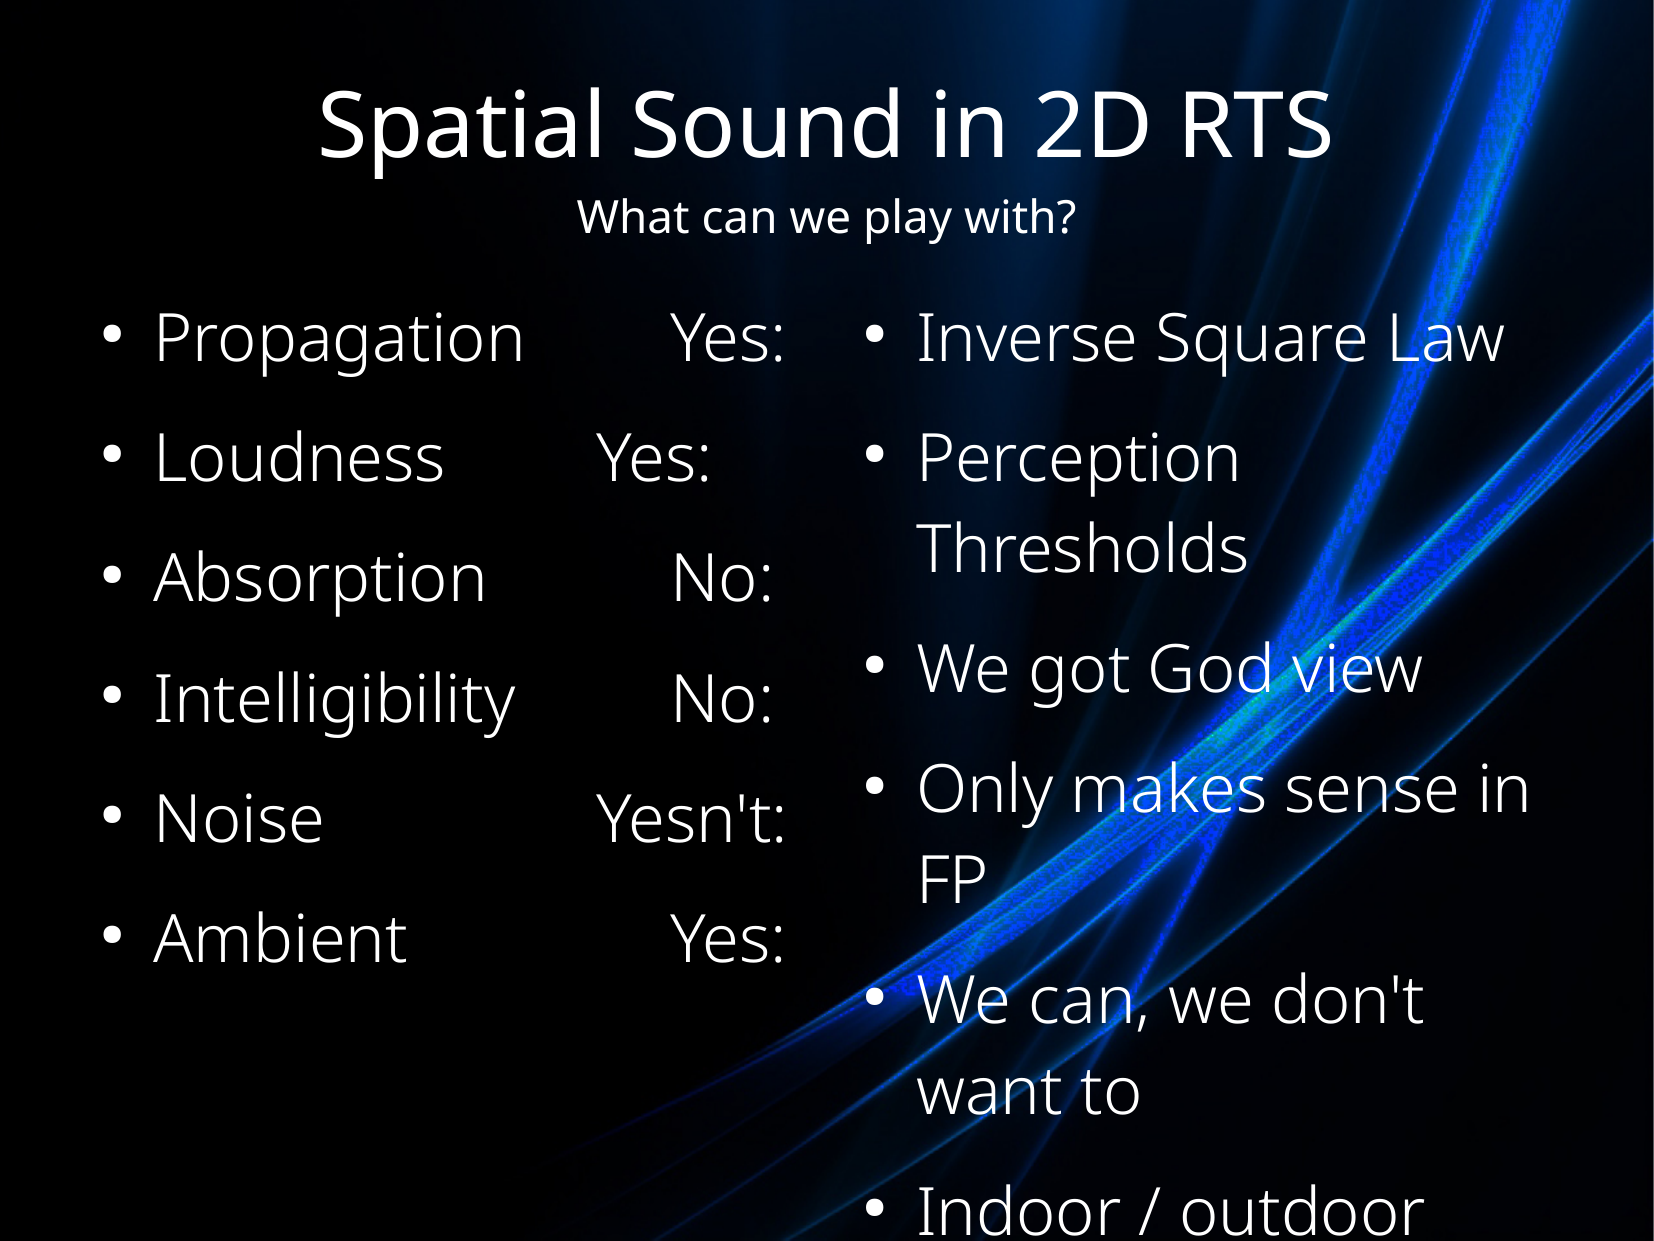

# Spatial Sound in 2D RTS What can we play with?
Propagation		Yes:
Loudness			Yes:
Absorption			No:
Intelligibility			No:
Noise				Yesn't:
Ambient				Yes:
Inverse Square Law
Perception Thresholds
We got God view
Only makes sense in FP
We can, we don't want to
Indoor / outdoor